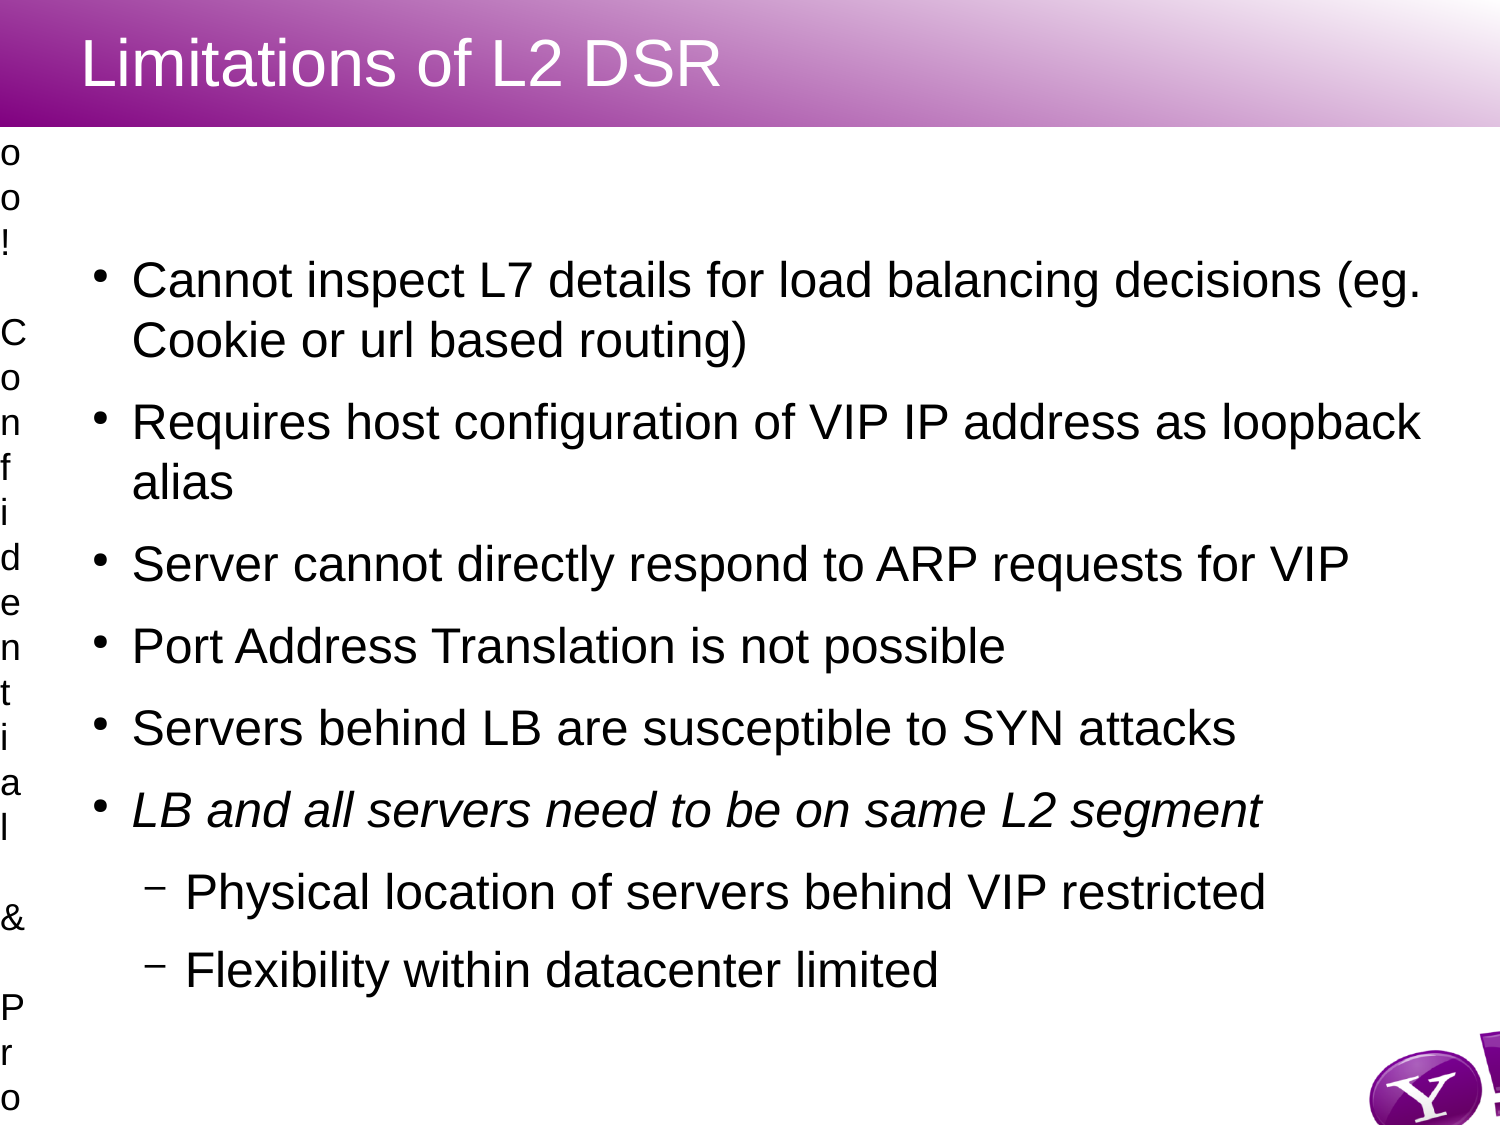

Limitations of L2 DSR
8
#
Cannot inspect L7 details for load balancing decisions (eg. Cookie or url based routing)
Requires host configuration of VIP IP address as loopback alias
Server cannot directly respond to ARP requests for VIP
Port Address Translation is not possible
Servers behind LB are susceptible to SYN attacks
LB and all servers need to be on same L2 segment
Physical location of servers behind VIP restricted
Flexibility within datacenter limited